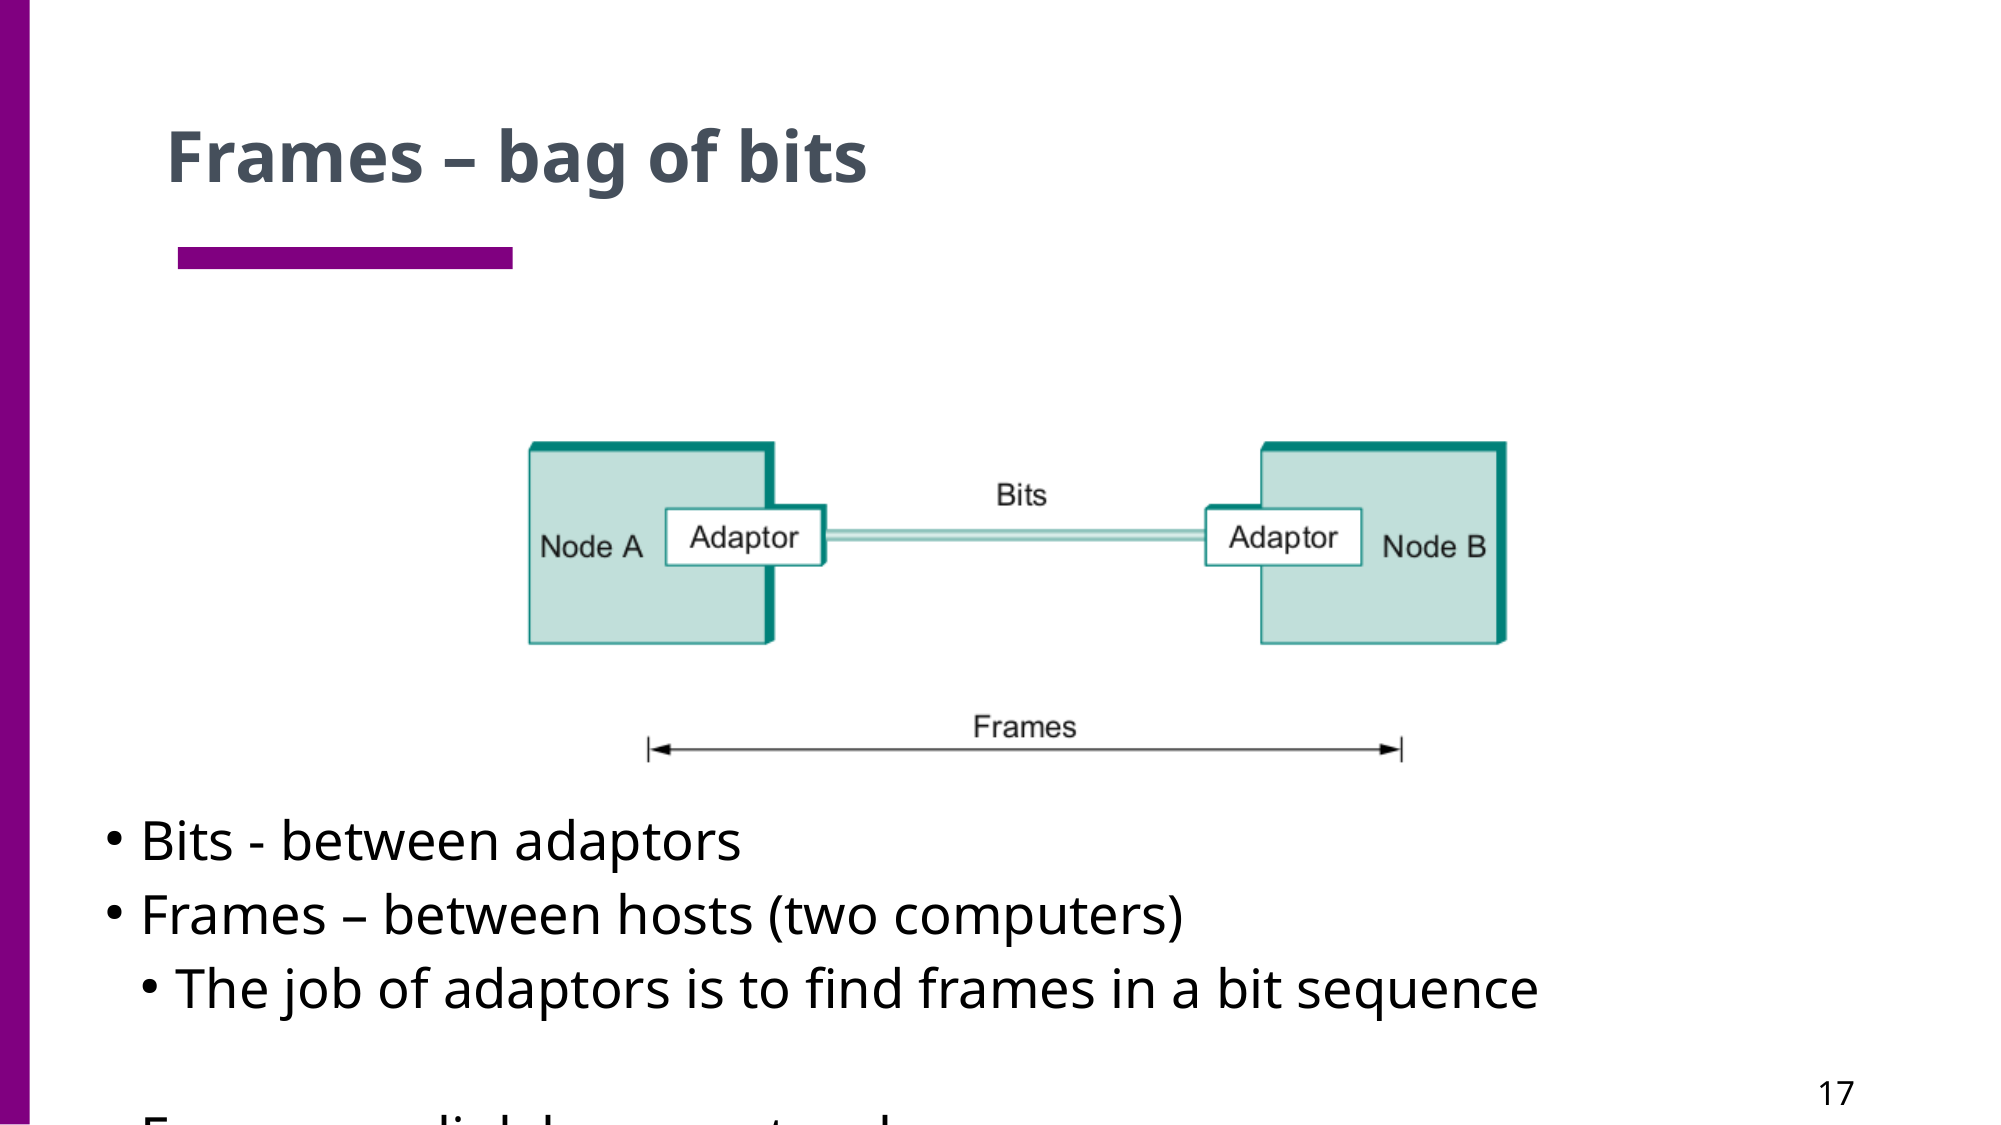

Frames – bag of bits
Bits - between adaptors
Frames – between hosts (two computers)
The job of adaptors is to find frames in a bit sequence
Frames are link layer protocols